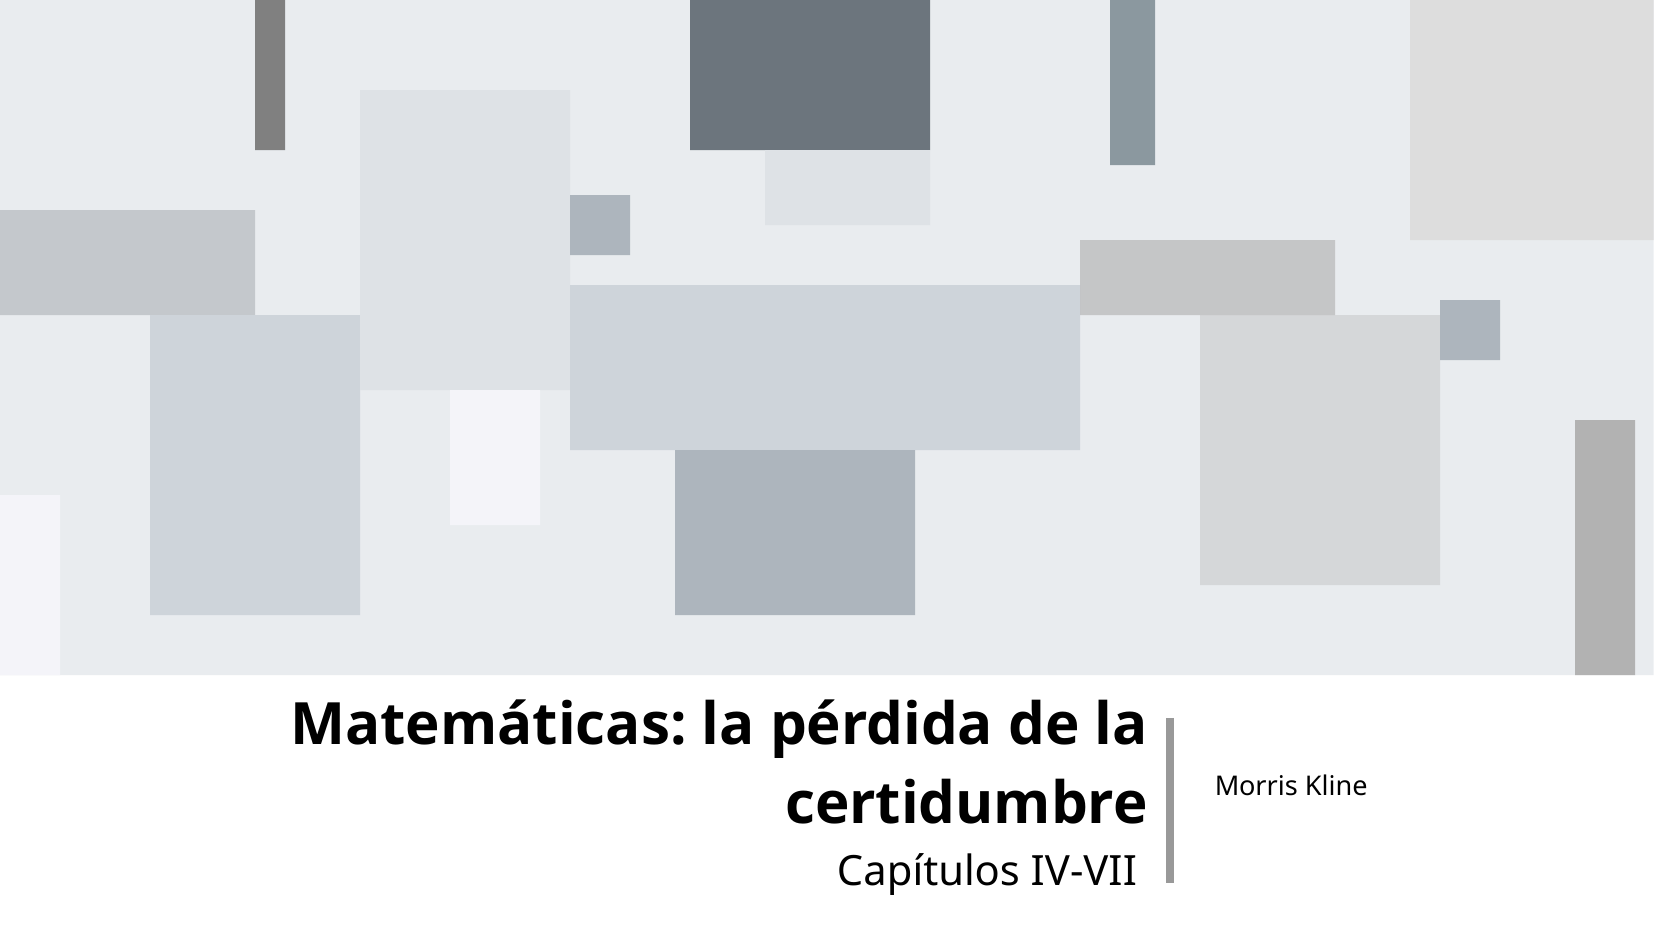

Matemáticas: la pérdida de la certidumbre
Capítulos IV-VII
Morris Kline